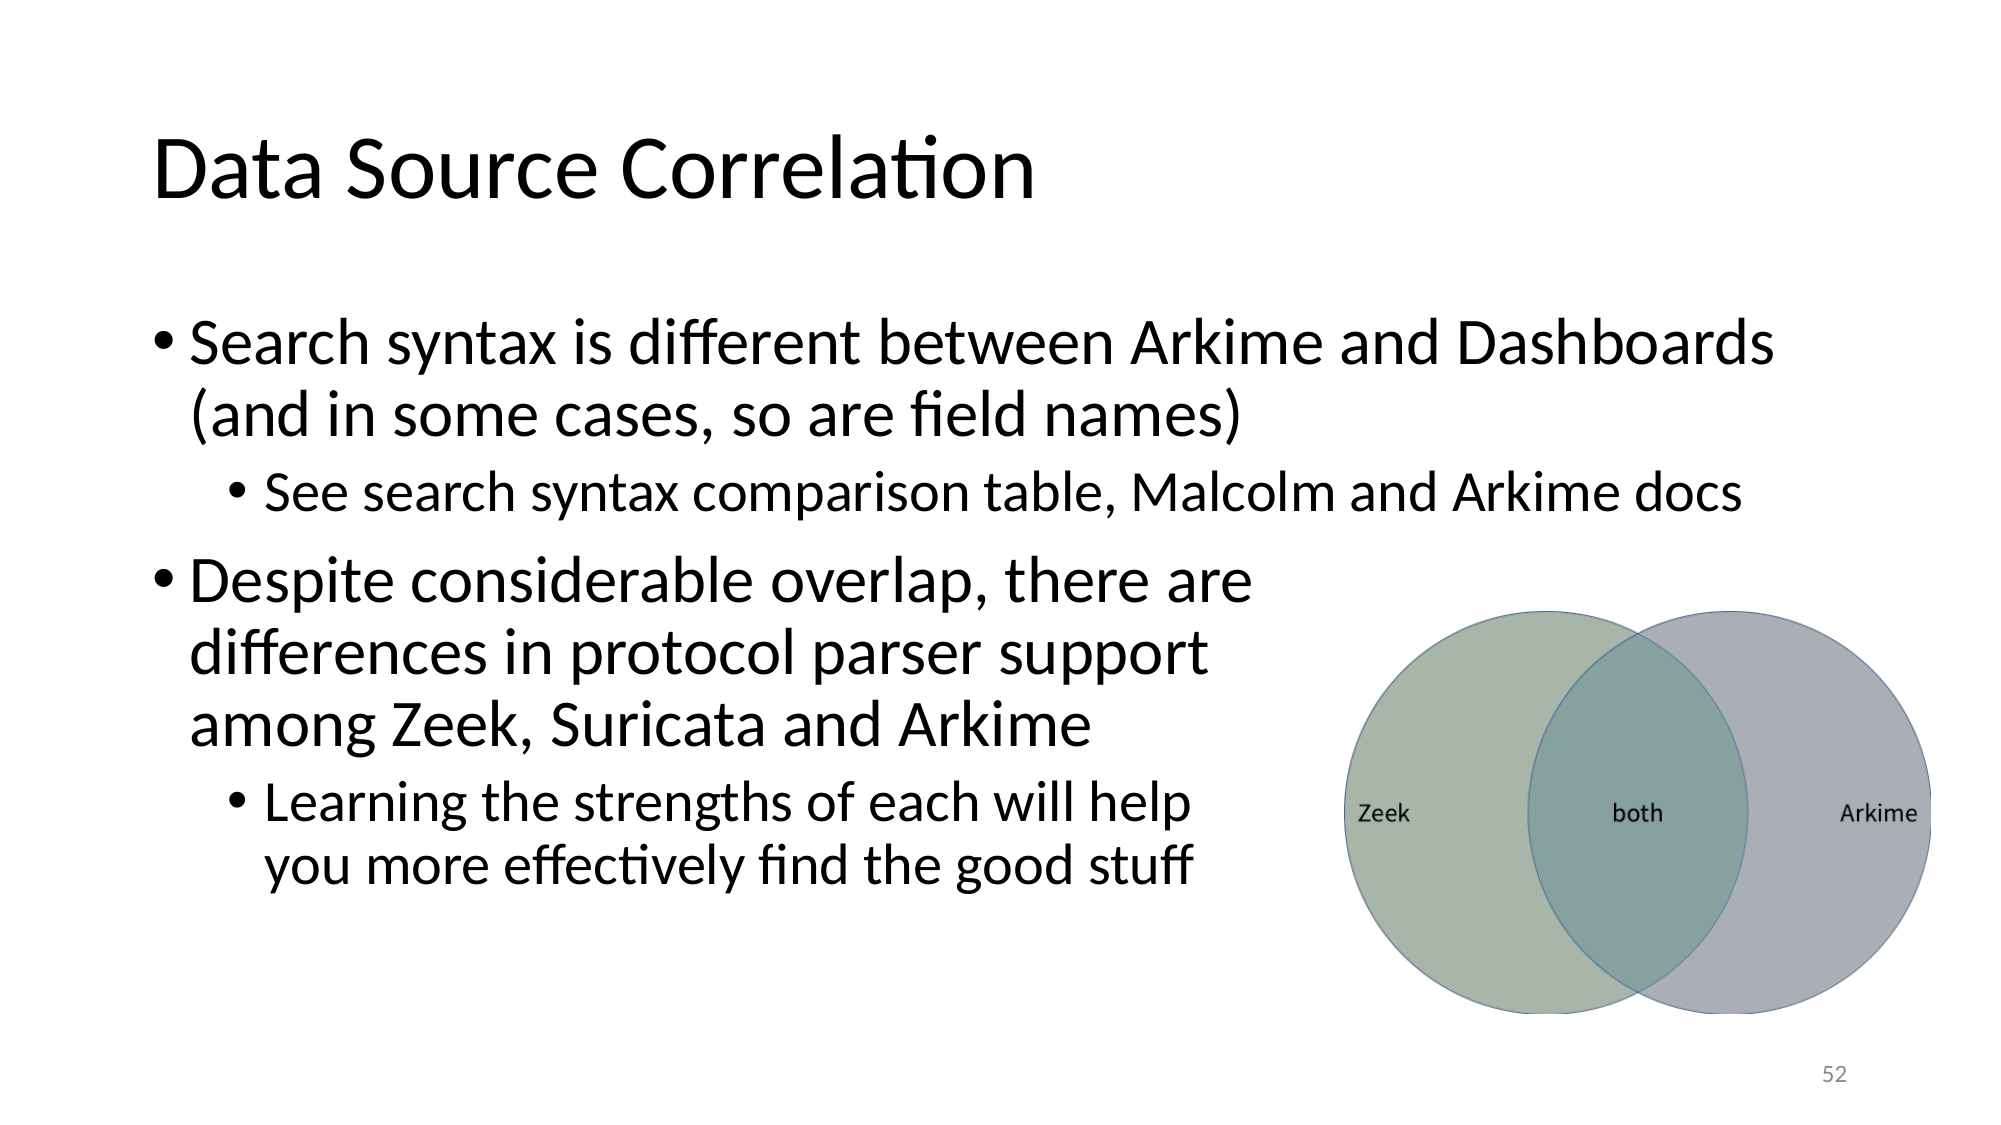

# Data Source Correlation
Search syntax is different between Arkime and Dashboards
(and in some cases, so are field names)
See search syntax comparison table, Malcolm and Arkime docs
Despite considerable overlap, there are
differences in protocol parser support
among Zeek, Suricata and Arkime
Learning the strengths of each will help
you more effectively find the good stuff